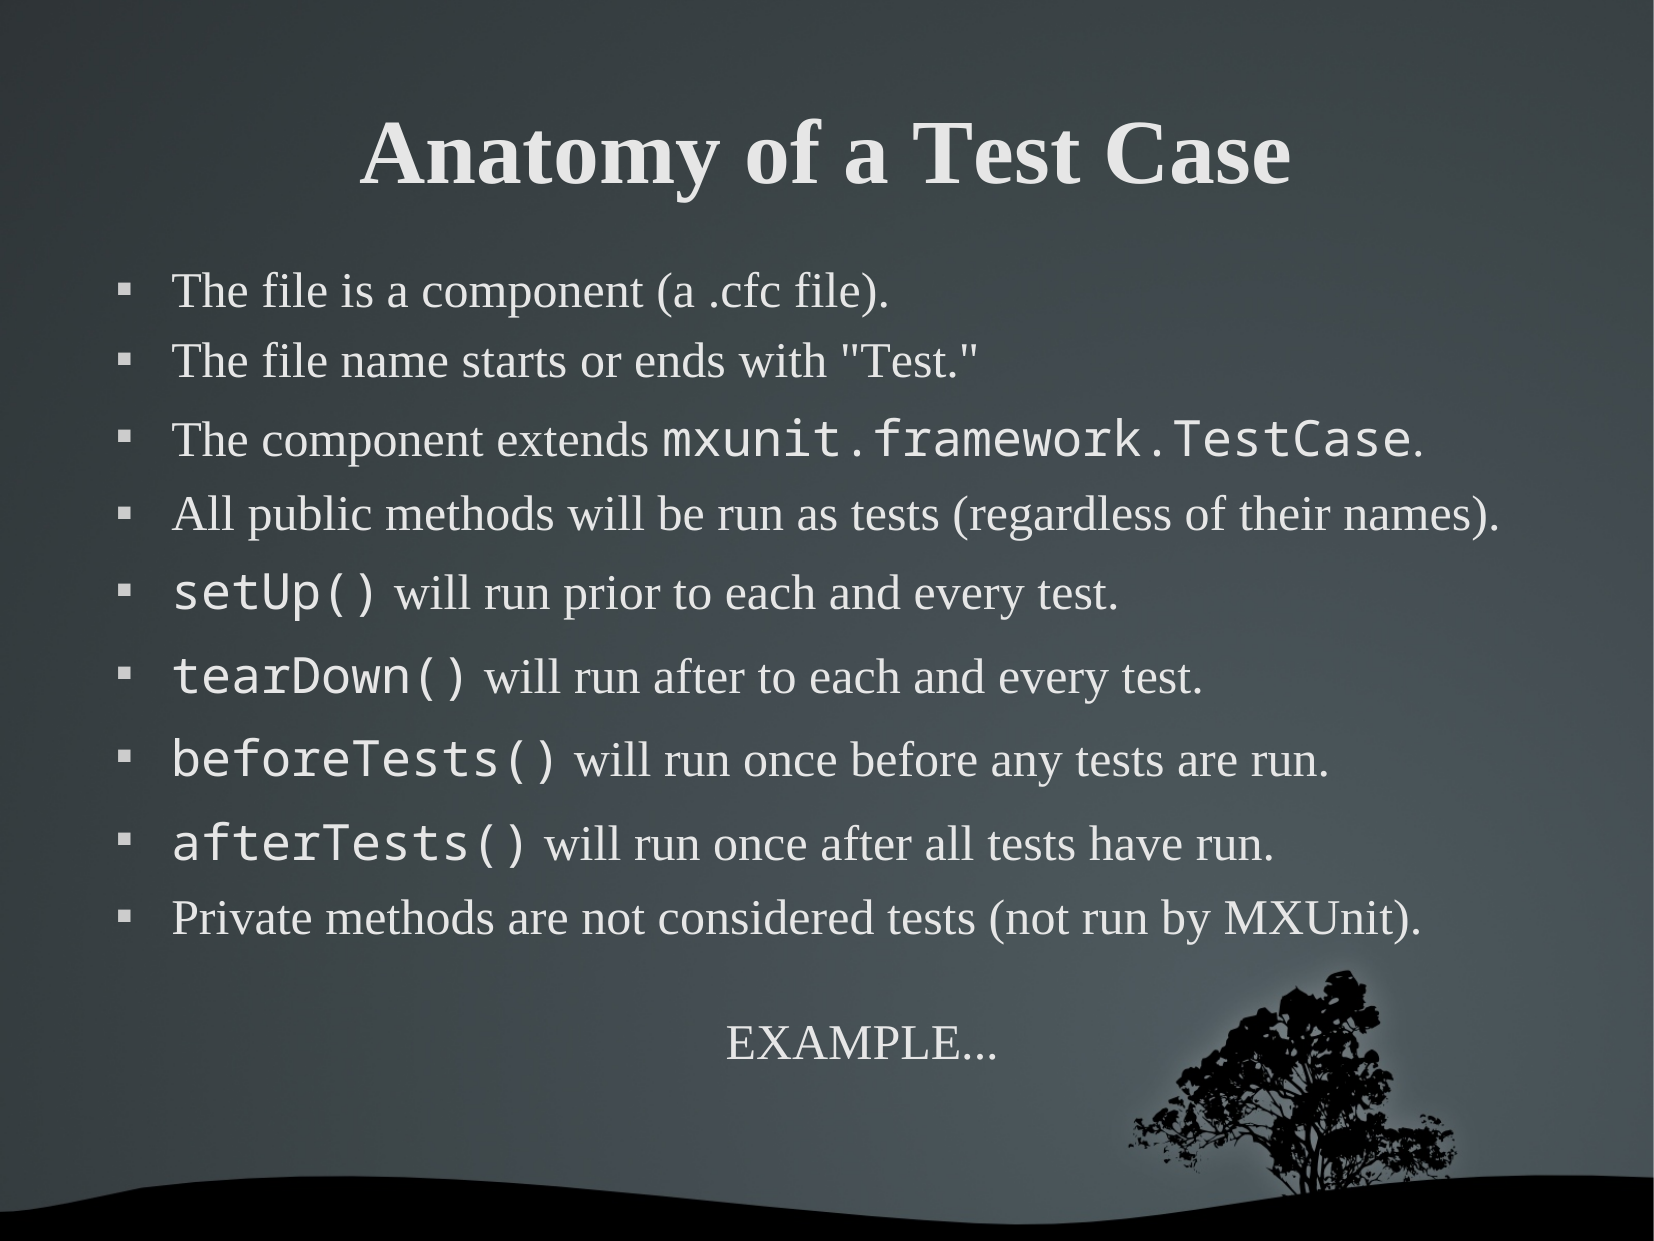

# Anatomy of a Test Case
The file is a component (a .cfc file).
The file name starts or ends with "Test."
The component extends mxunit.framework.TestCase.
All public methods will be run as tests (regardless of their names).
setUp() will run prior to each and every test.
tearDown() will run after to each and every test.
beforeTests() will run once before any tests are run.
afterTests() will run once after all tests have run.
Private methods are not considered tests (not run by MXUnit).
EXAMPLE...